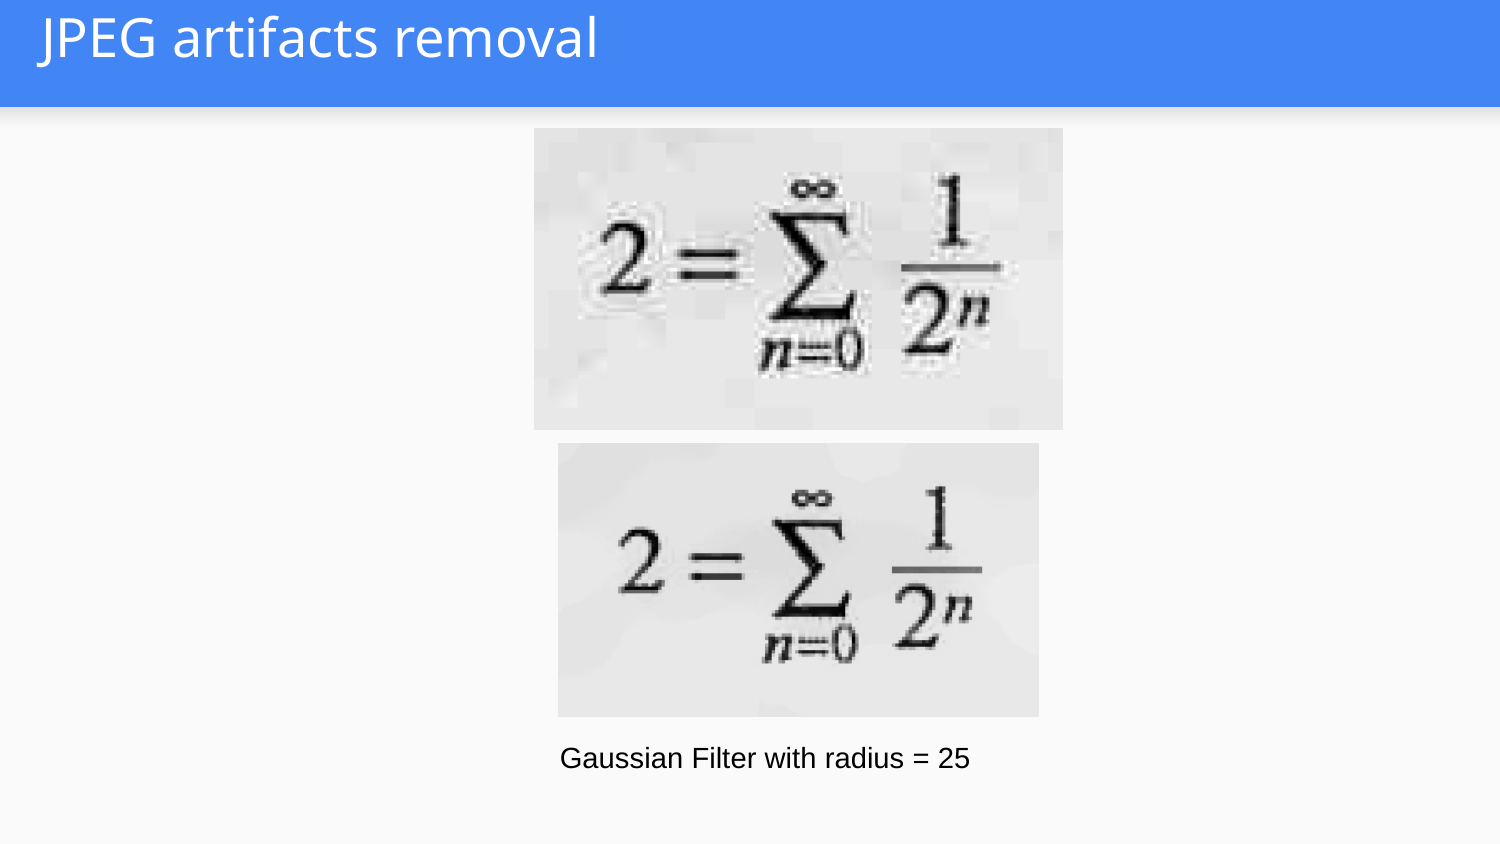

# JPEG artifacts removal
Gaussian Filter with radius = 25